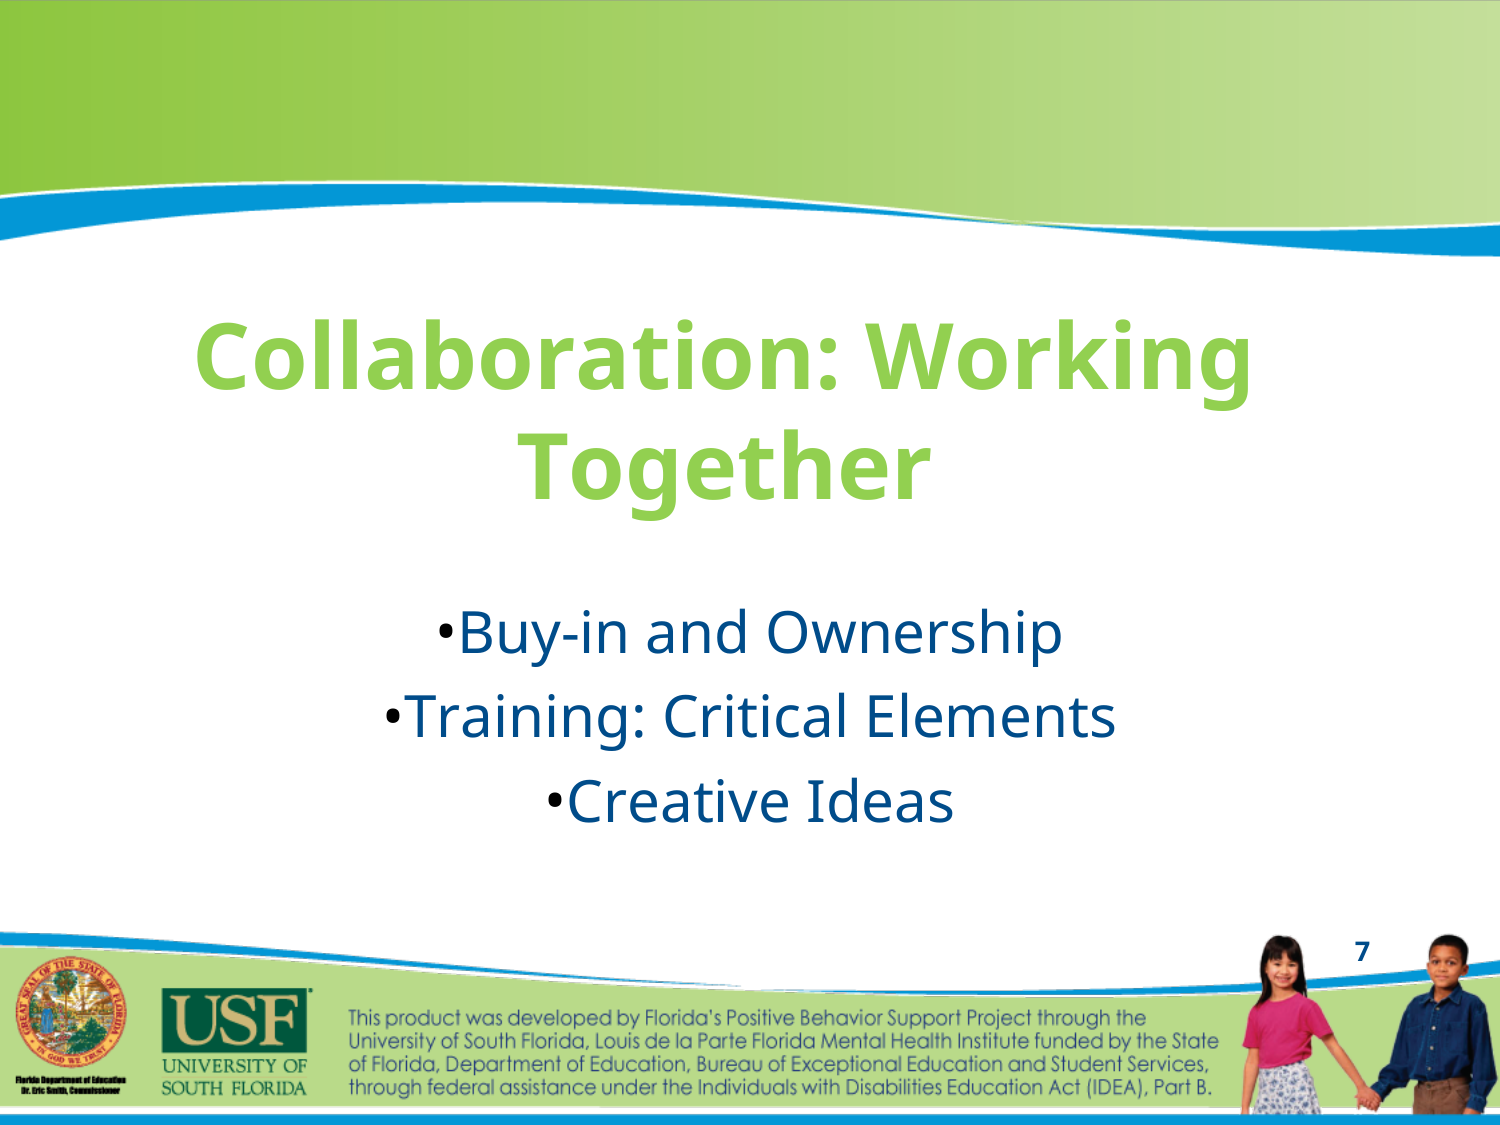

# Collaboration: Working Together
Buy-in and Ownership
Training: Critical Elements
Creative Ideas